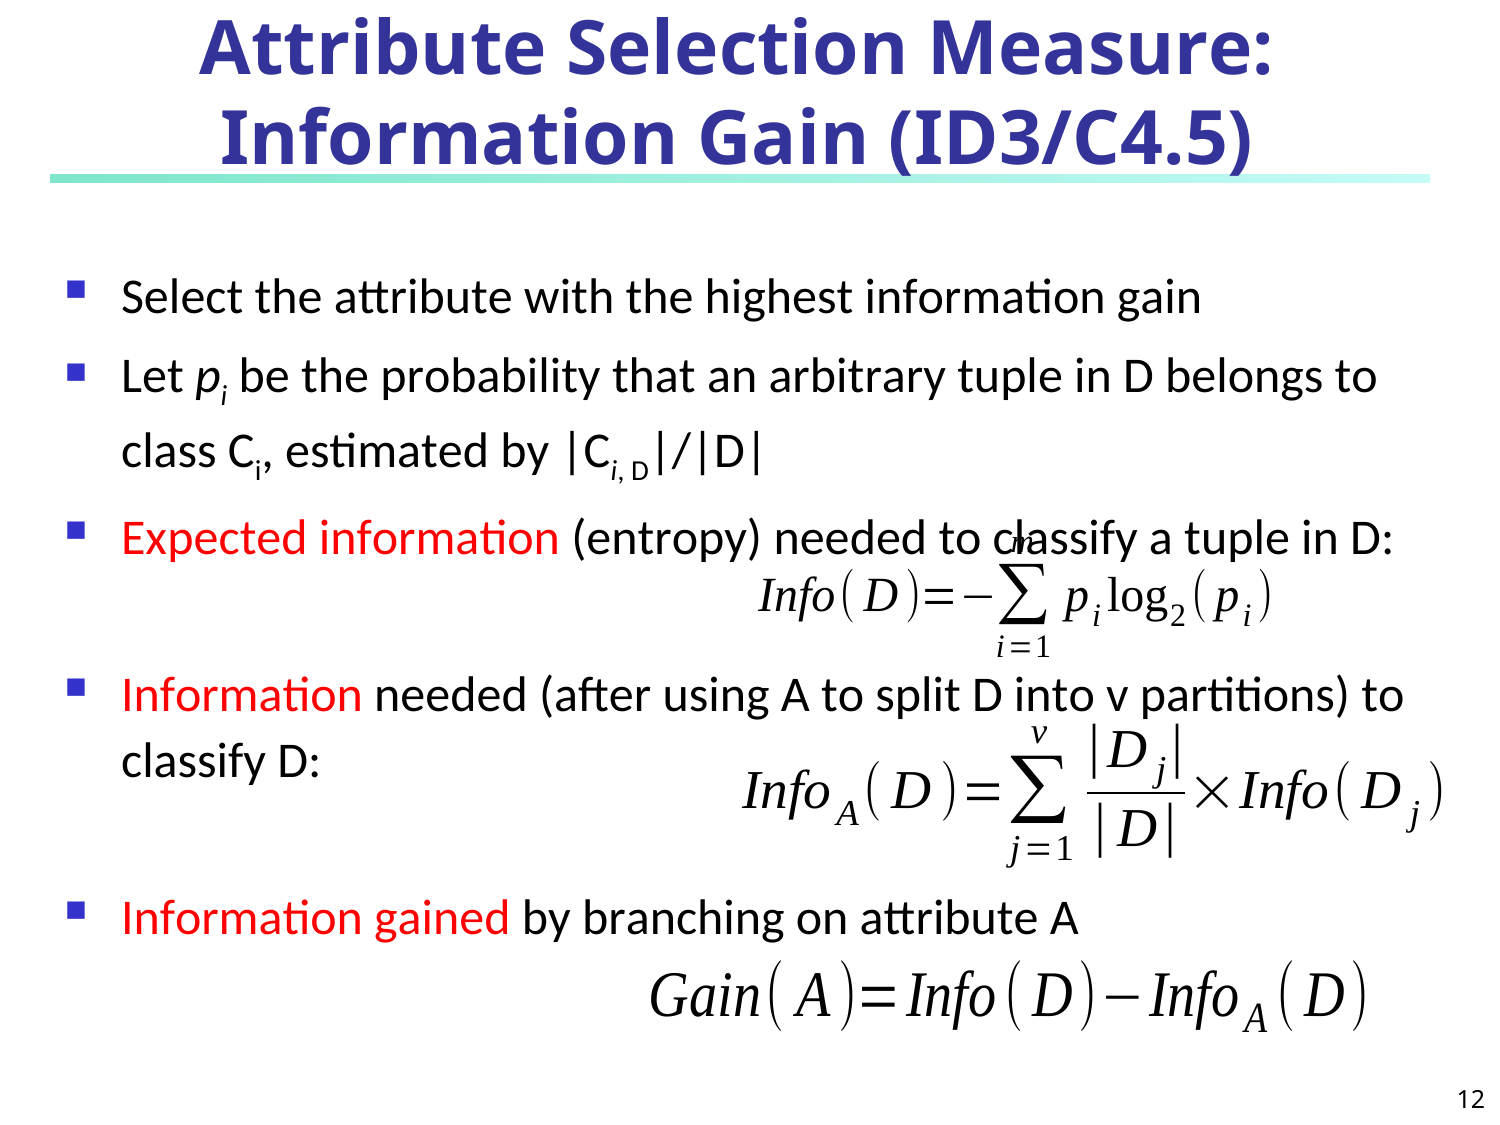

Attribute Selection Measure: Information Gain (ID3/C4.5)
Select the attribute with the highest information gain
Let pi be the probability that an arbitrary tuple in D belongs to class Ci, estimated by |Ci, D|/|D|
Expected information (entropy) needed to classify a tuple in D:
Information needed (after using A to split D into v partitions) to classify D:
Information gained by branching on attribute A